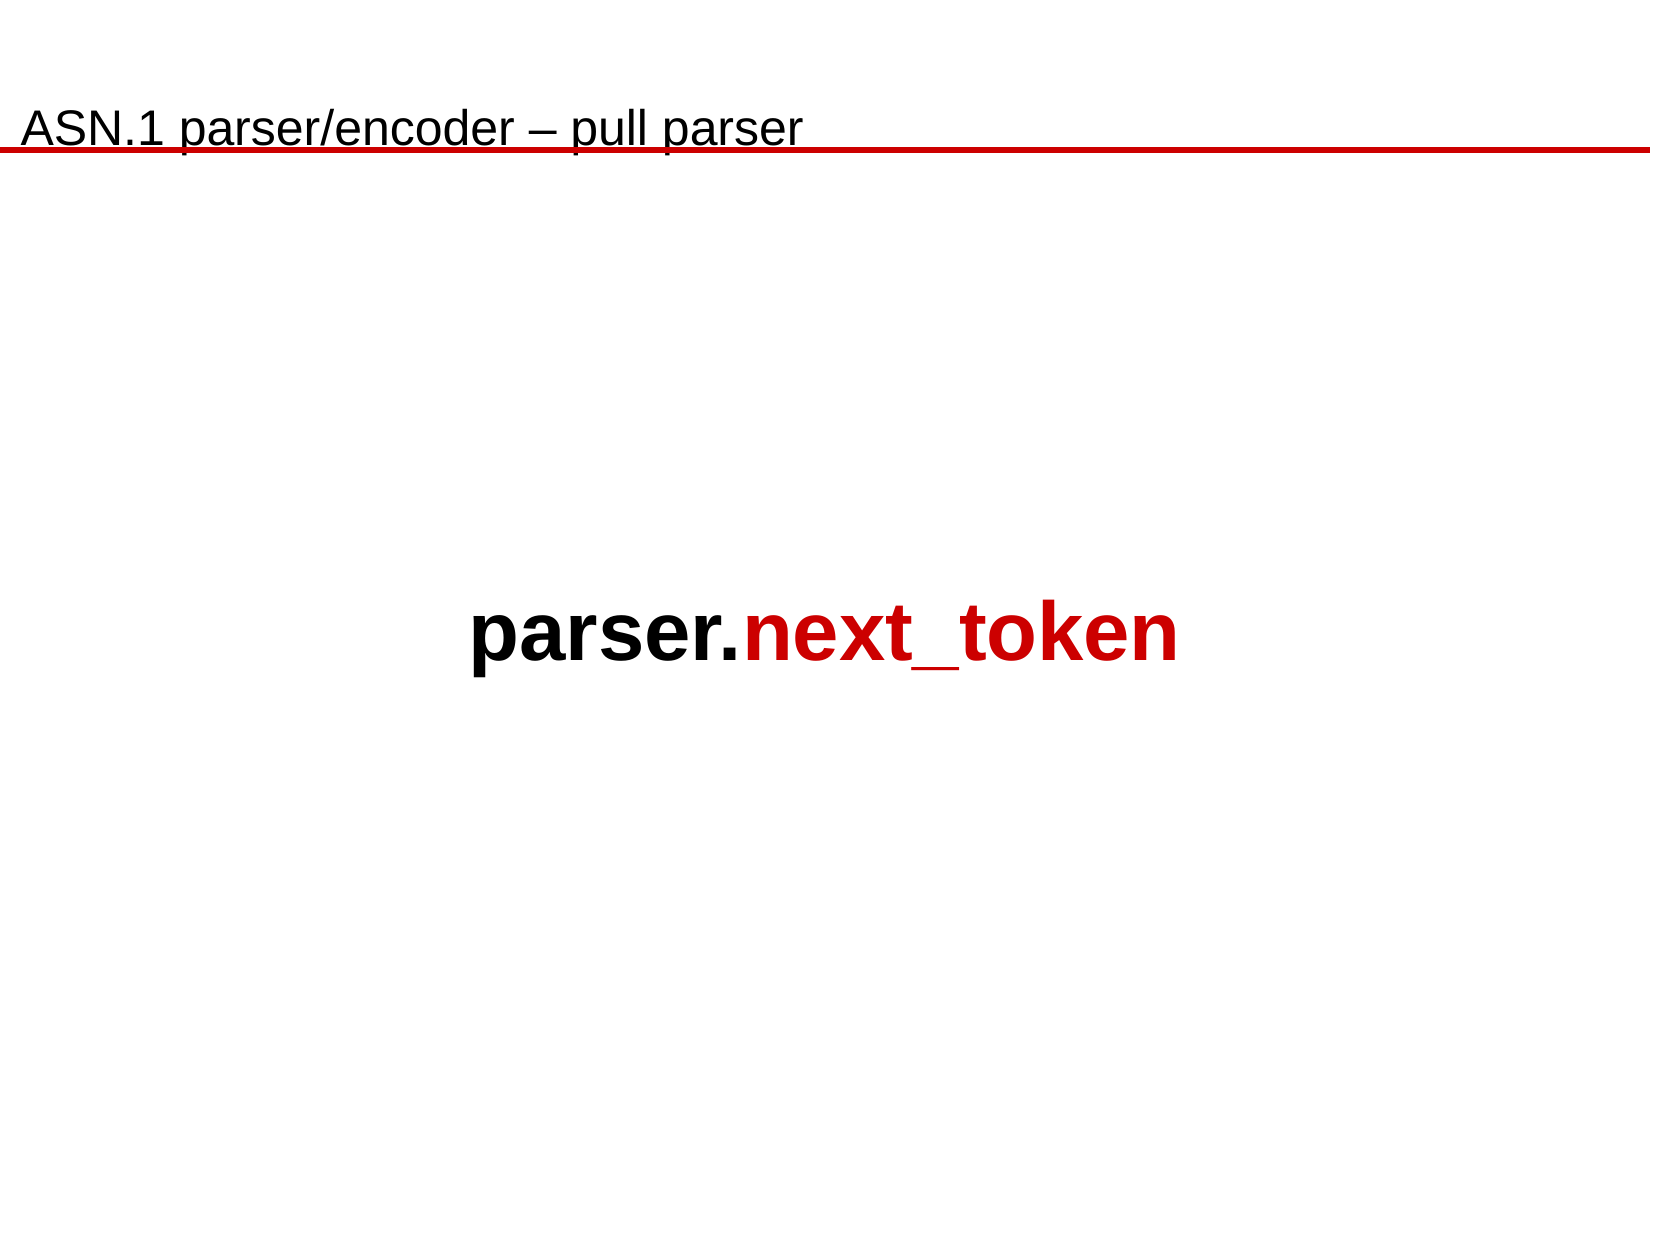

#
ASN.1 parser/encoder – pull parser
parser.next_token